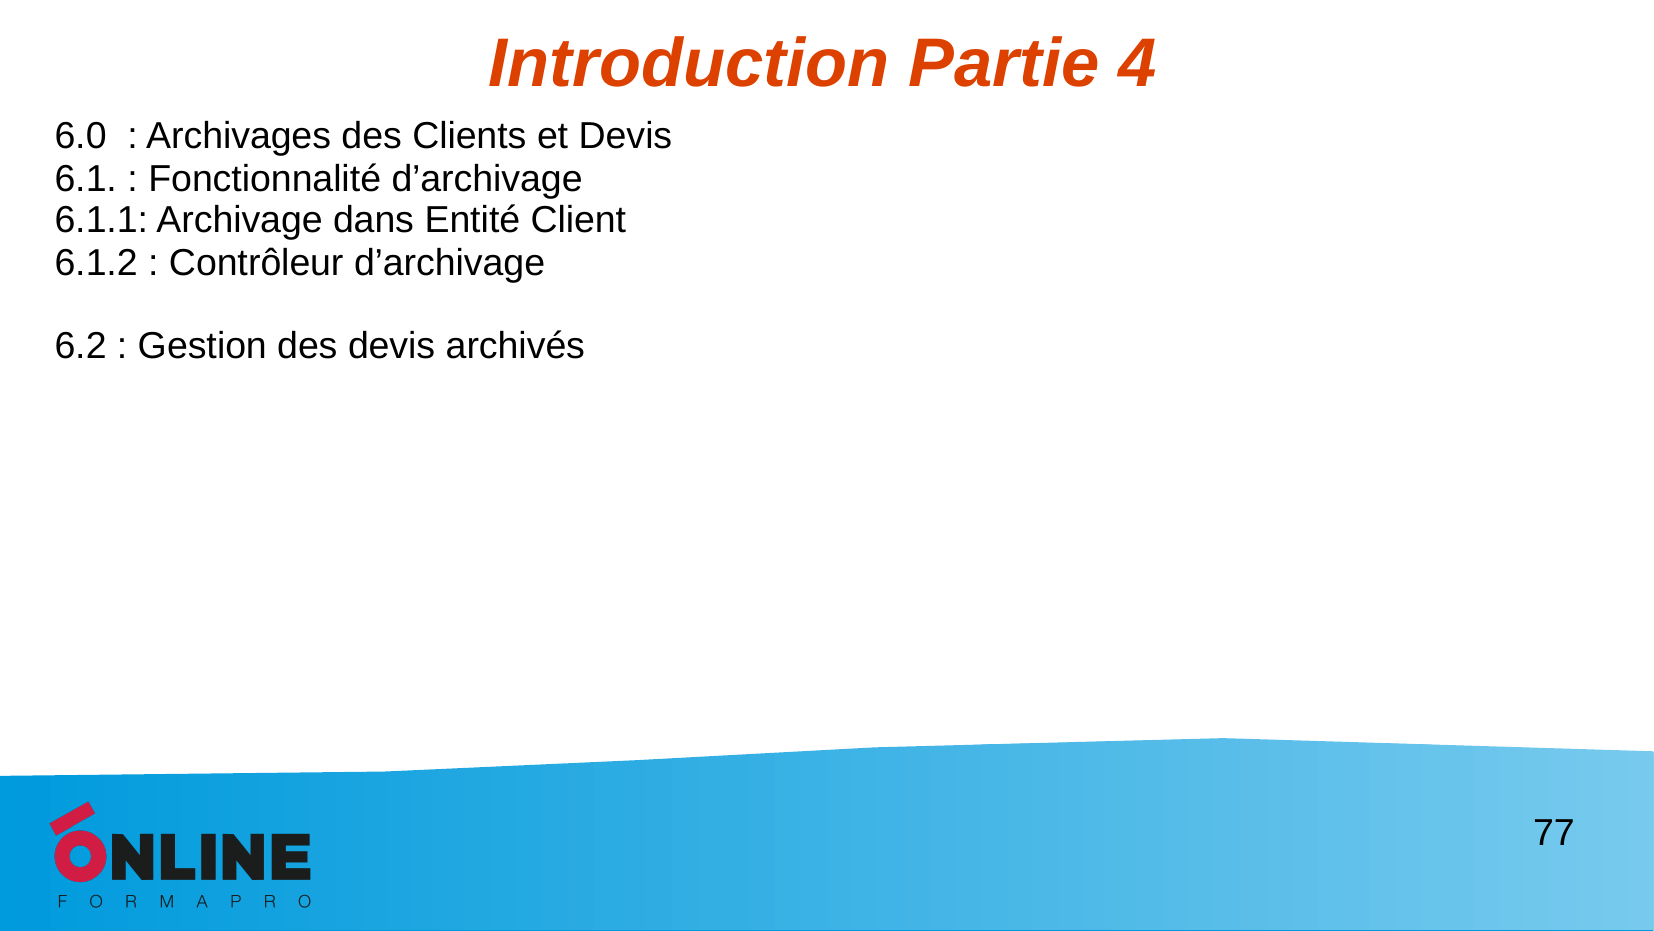

# Introduction Partie 4
6.0 : Archivages des Clients et Devis
6.1. : Fonctionnalité d’archivage
6.1.1: Archivage dans Entité Client
6.1.2 : Contrôleur d’archivage
6.2 : Gestion des devis archivés